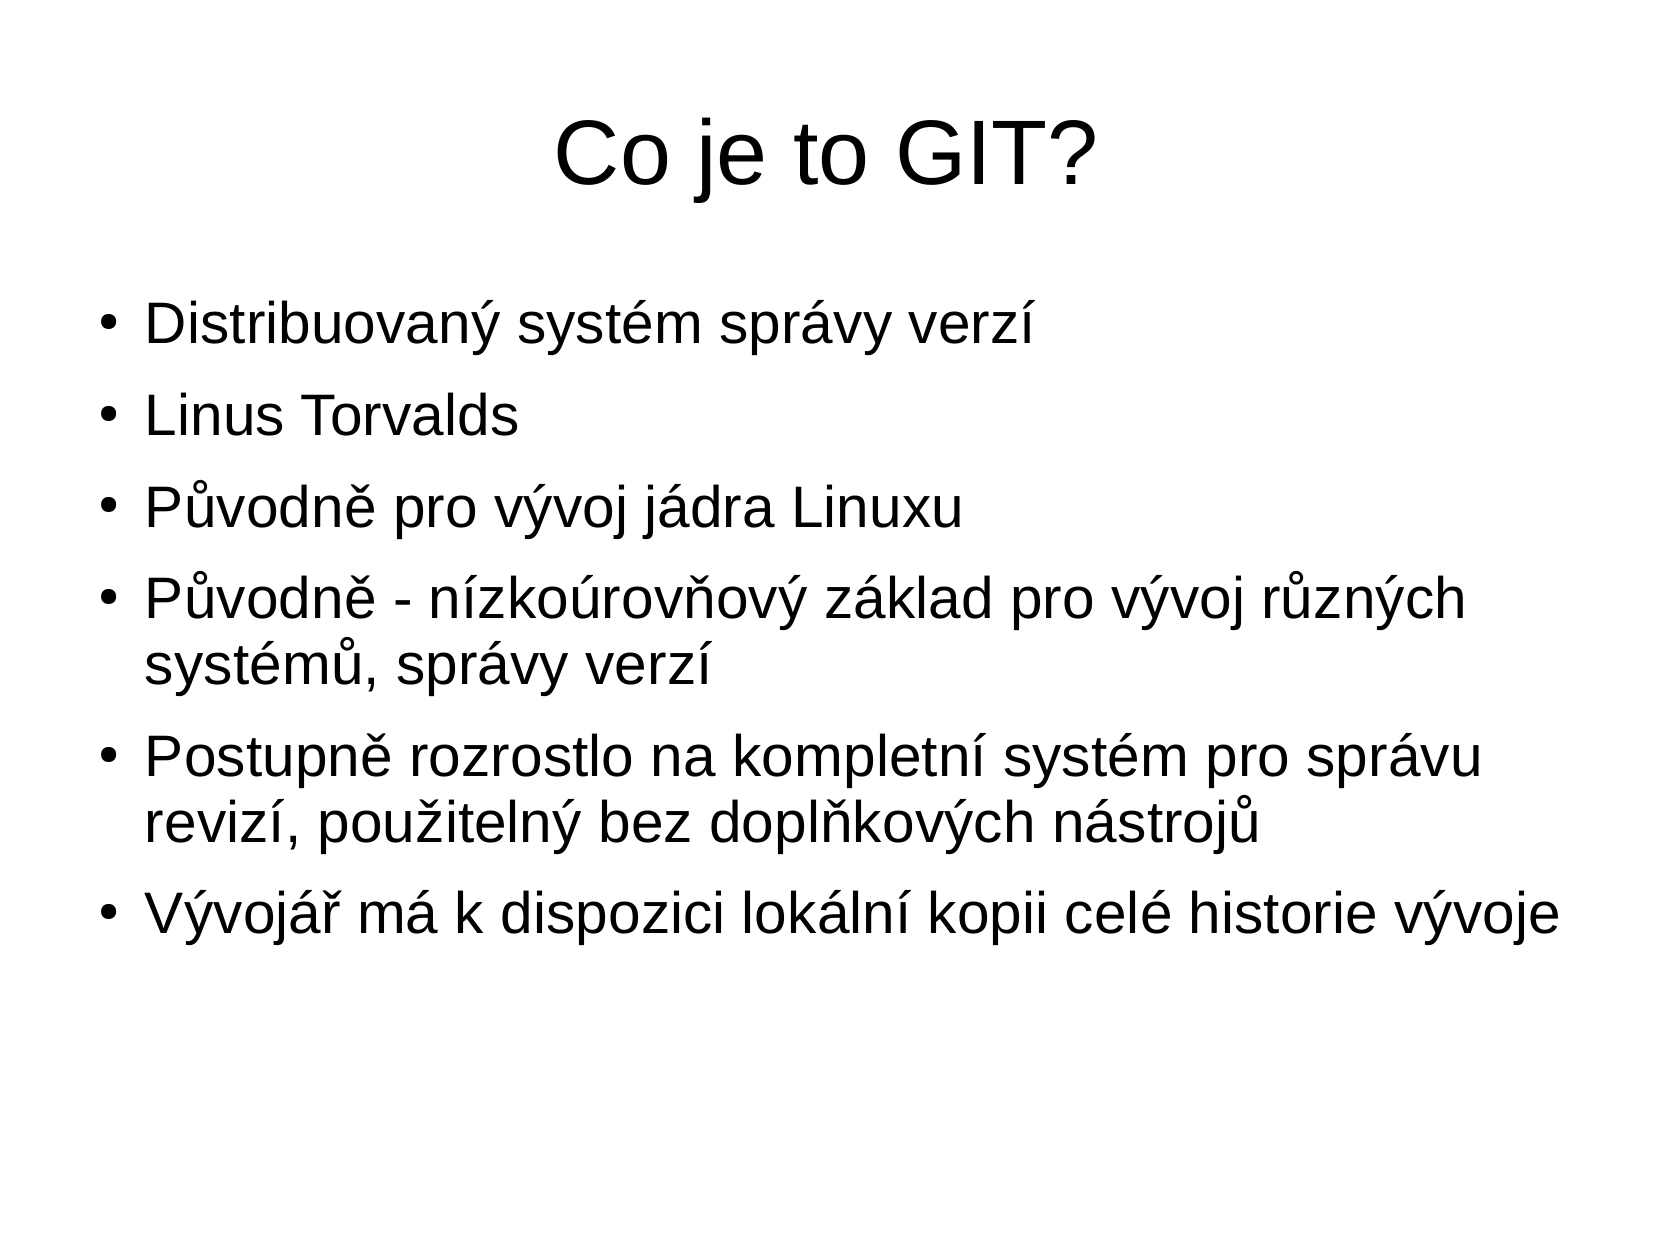

# Co je to GIT?
Distribuovaný systém správy verzí
Linus Torvalds
Původně pro vývoj jádra Linuxu
Původně - nízkoúrovňový základ pro vývoj různých systémů, správy verzí
Postupně rozrostlo na kompletní systém pro správu revizí, použitelný bez doplňkových nástrojů
Vývojář má k dispozici lokální kopii celé historie vývoje